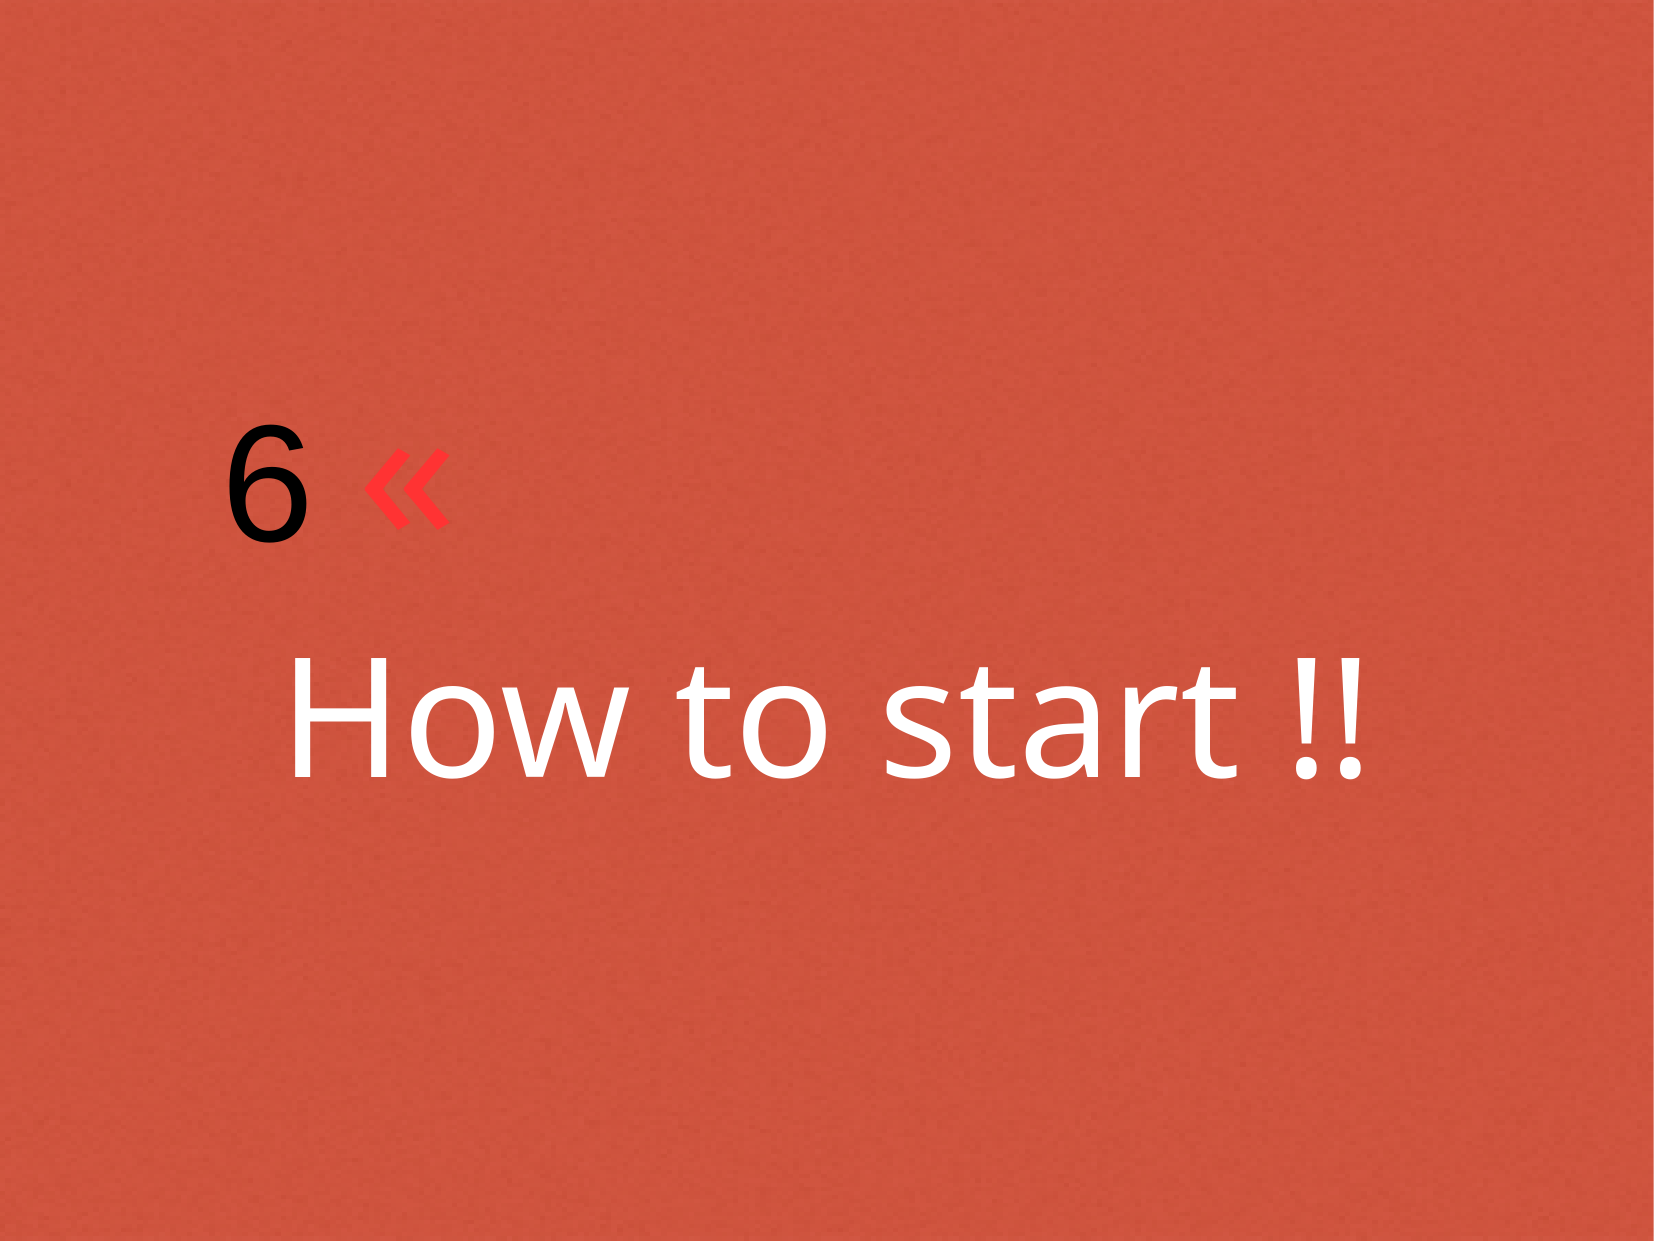

# 6 «
How to start !!